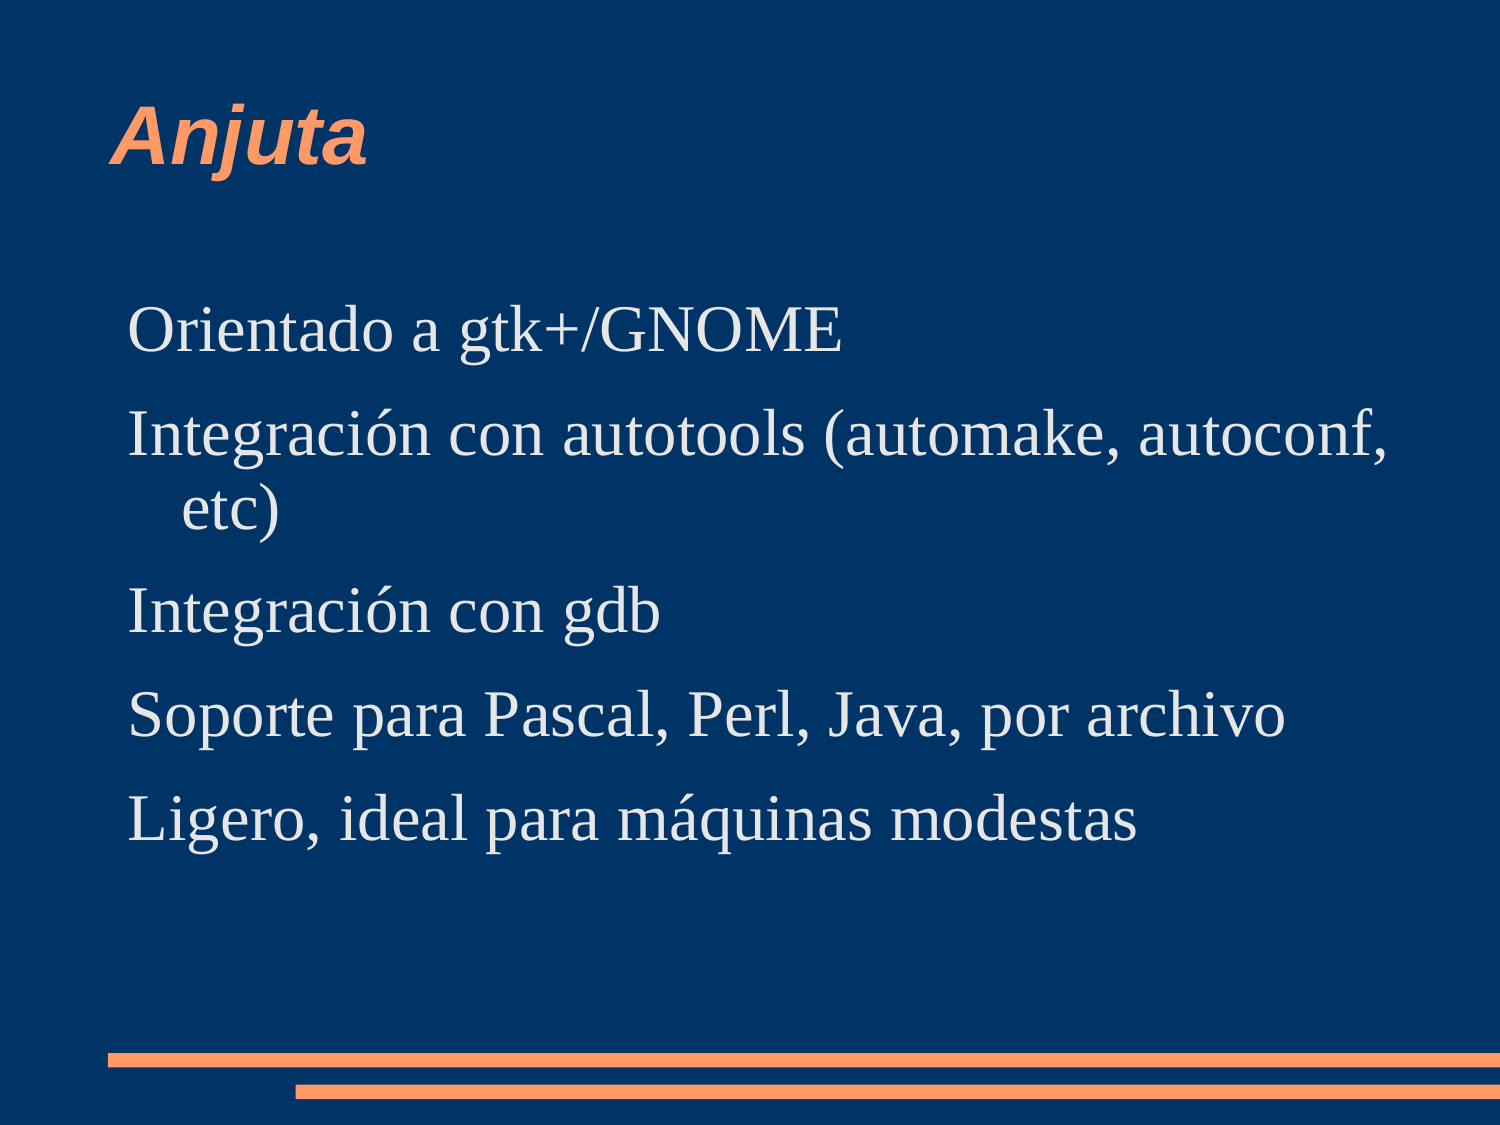

# Anjuta
Orientado a gtk+/GNOME
Integración con autotools (automake, autoconf, etc)
Integración con gdb
Soporte para Pascal, Perl, Java, por archivo
Ligero, ideal para máquinas modestas